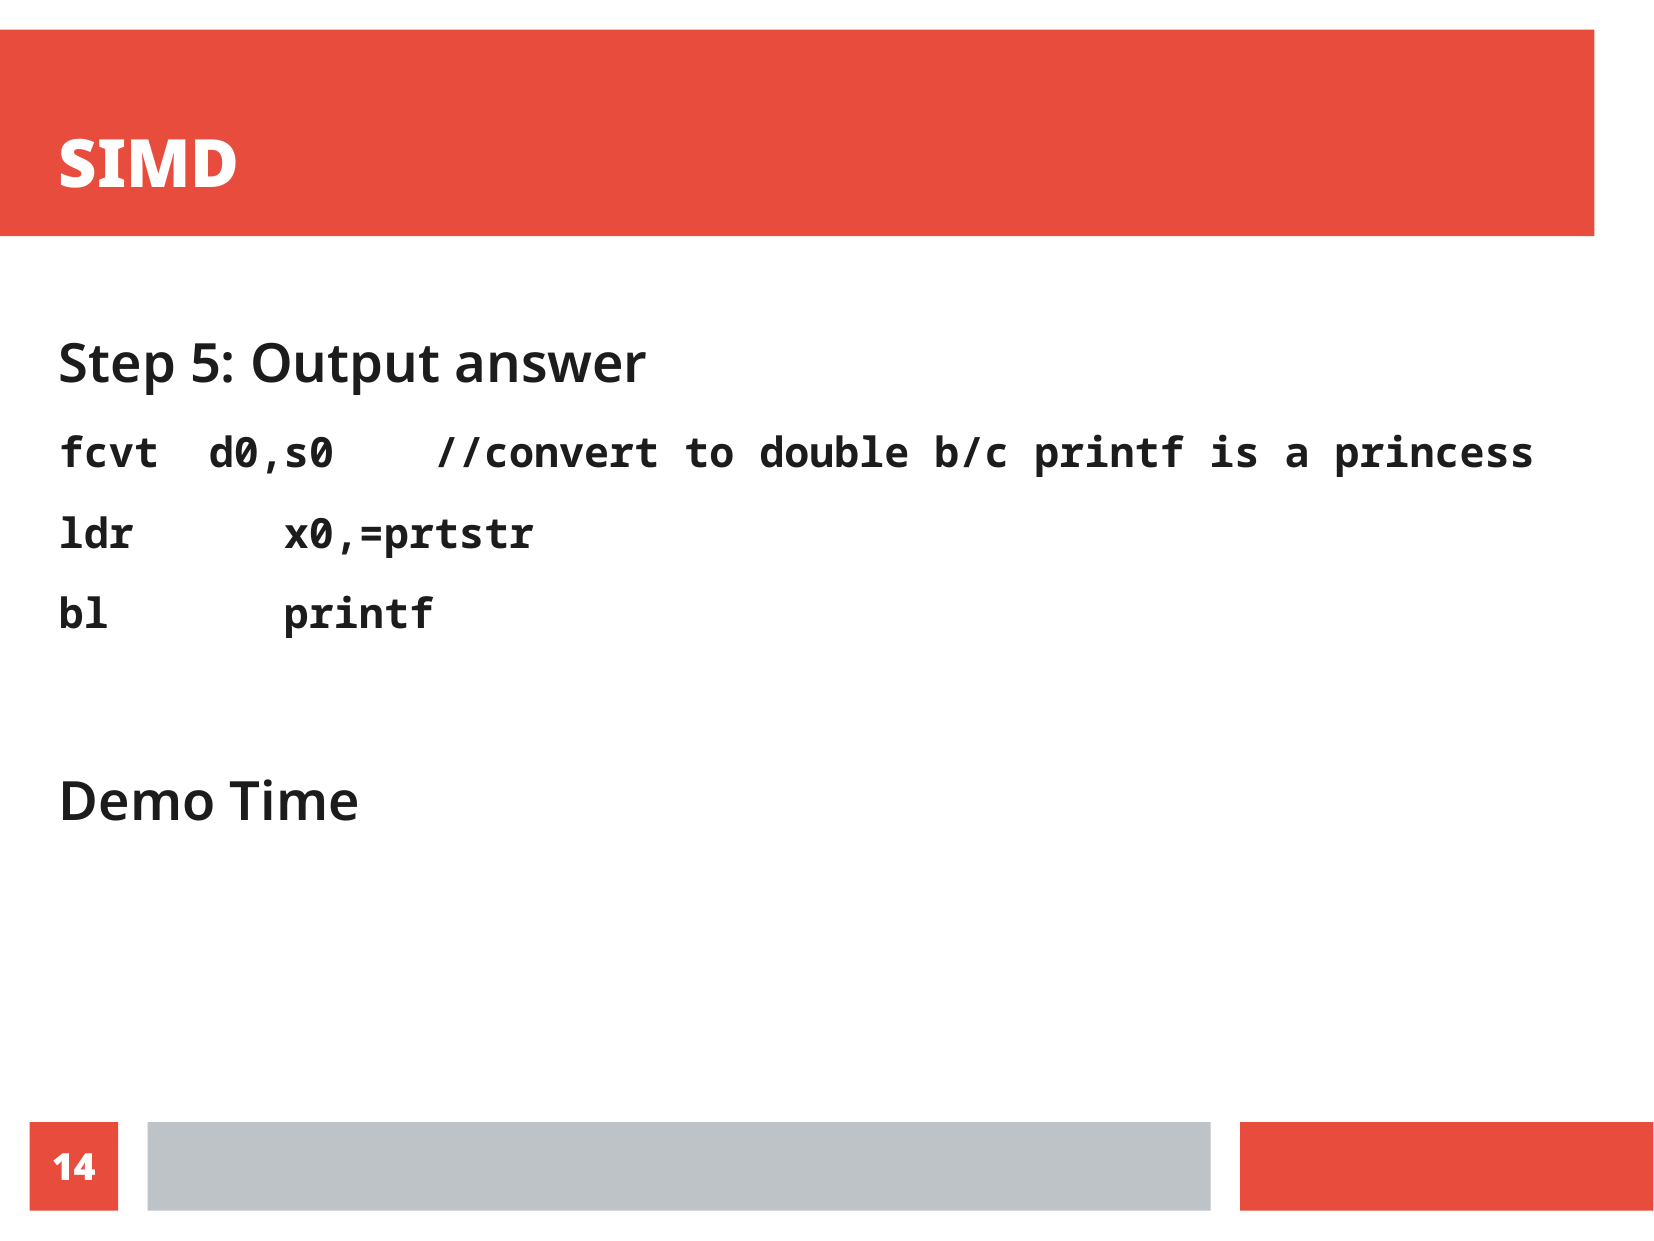

# SIMD
Step 5: Output answer
fcvt	d0,s0 //convert to double b/c printf is a princess
ldr		x0,=prtstr
bl 		printf
Demo Time
14